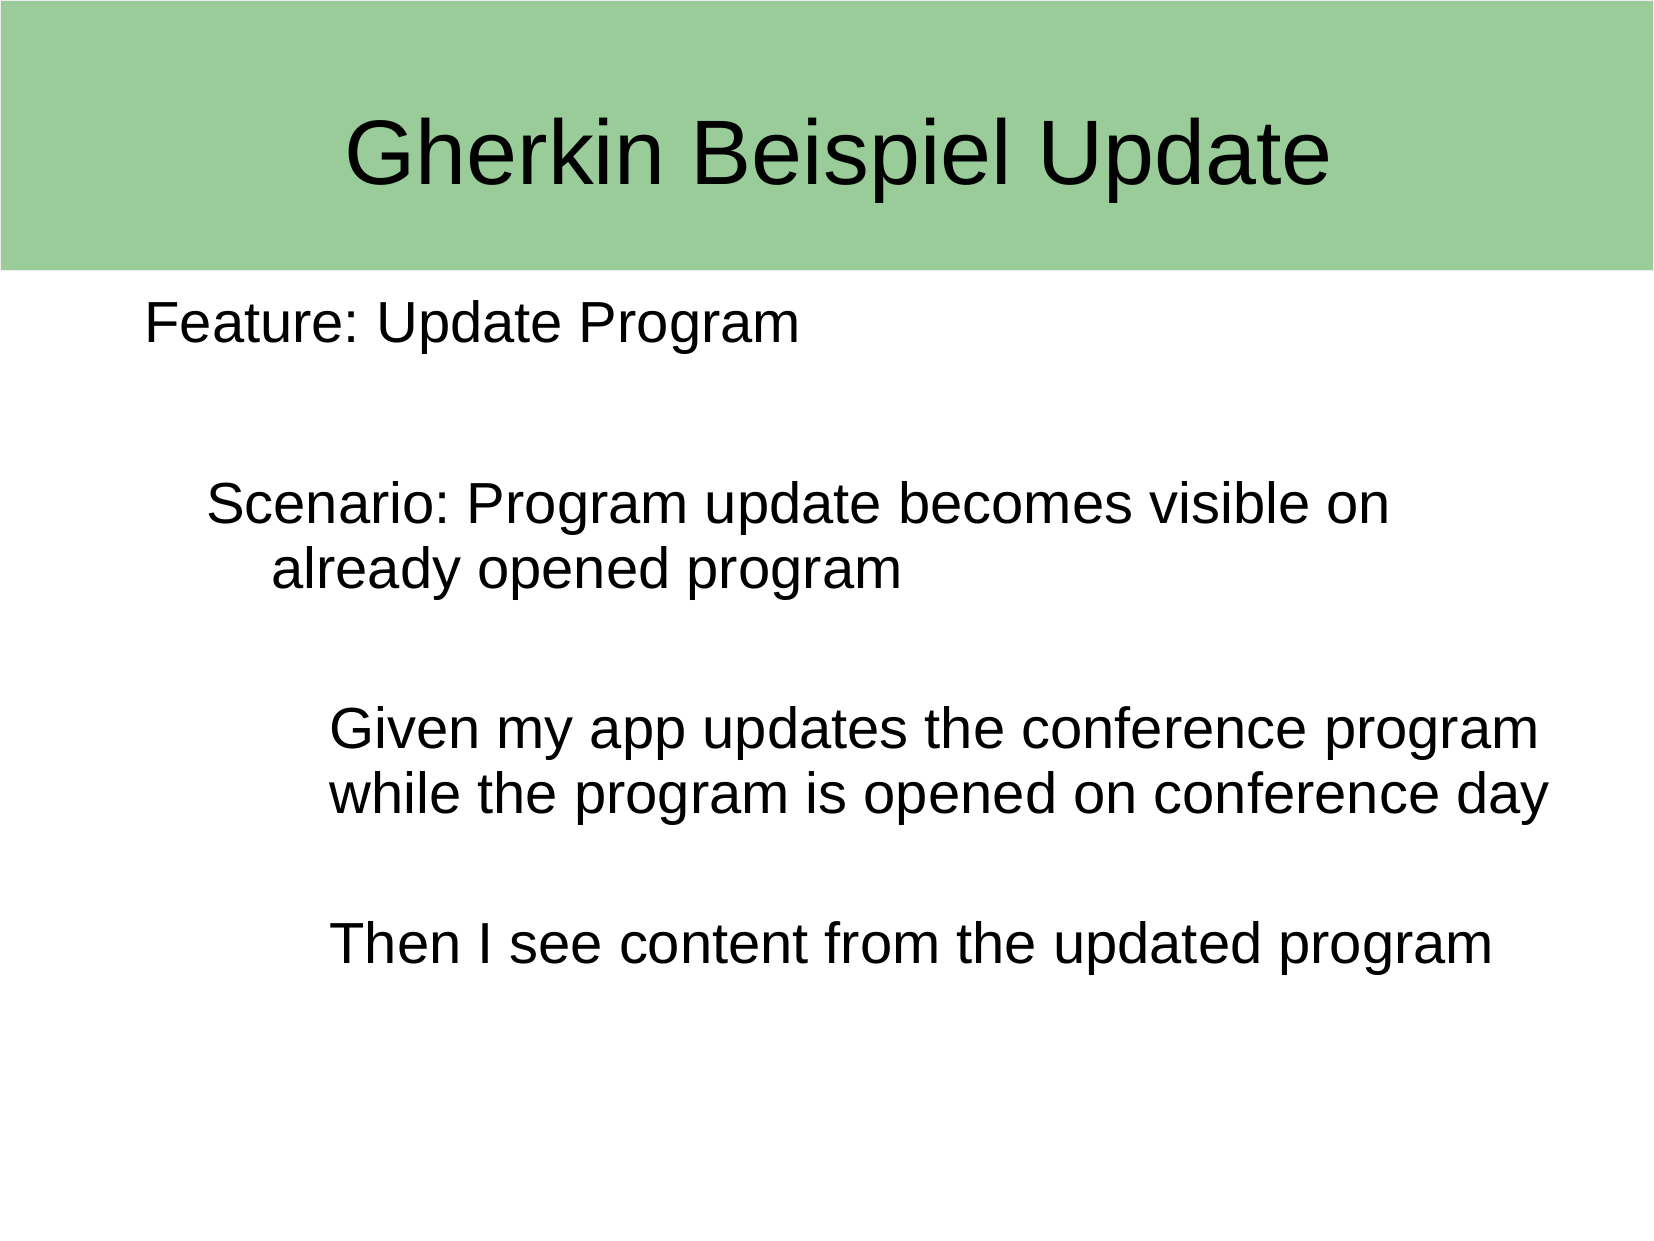

# Gherkin Beispiel Update
Feature: Update Program
Scenario: Program update becomes visible on 	 		already opened program
Given my app updates the conference program while the program is opened on conference day
Then I see content from the updated program